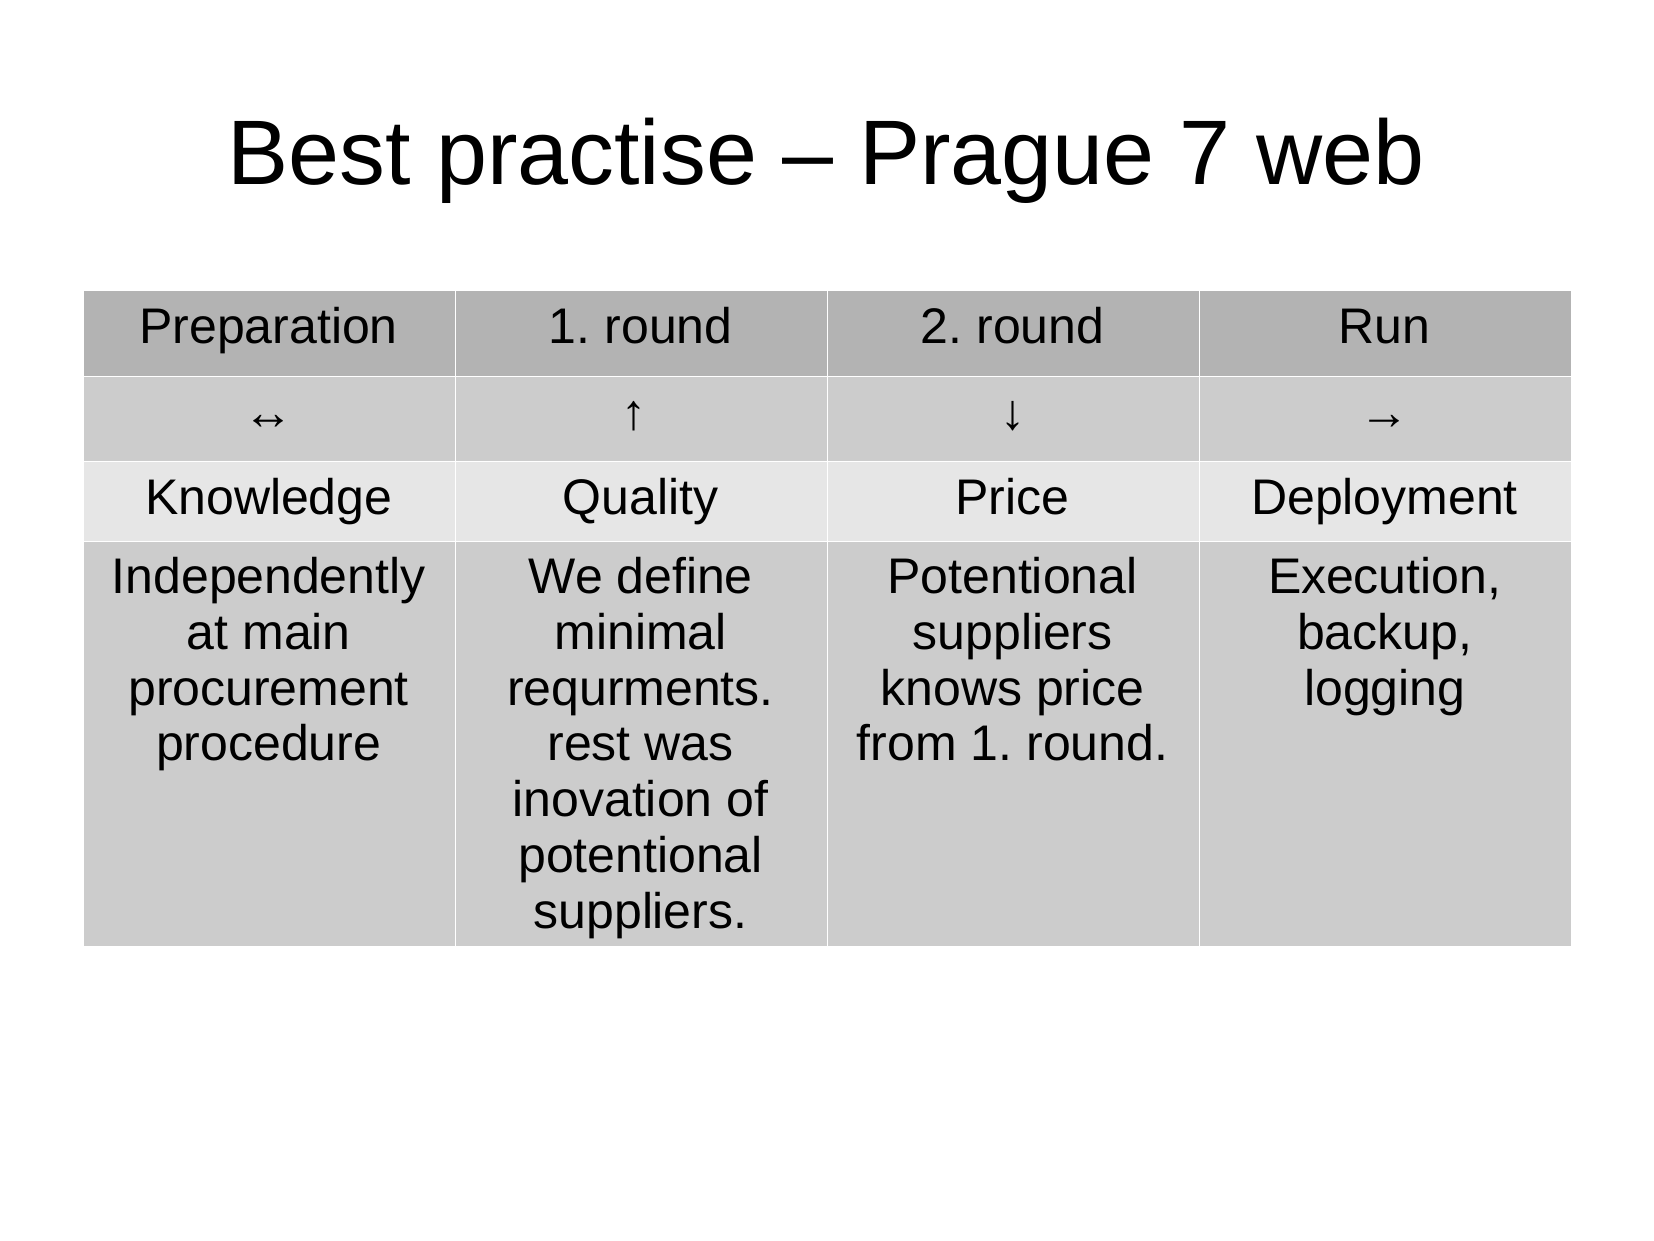

# Best practise – Prague 7 web
| Preparation | 1. round | 2. round | Run |
| --- | --- | --- | --- |
| ↔ | ↑ | ↓ | → |
| Knowledge | Quality | Price | Deployment |
| Independently at main procurement procedure | We define minimal requrments. rest was inovation of potentional suppliers. | Potentional suppliers knows price from 1. round. | Execution, backup, logging |